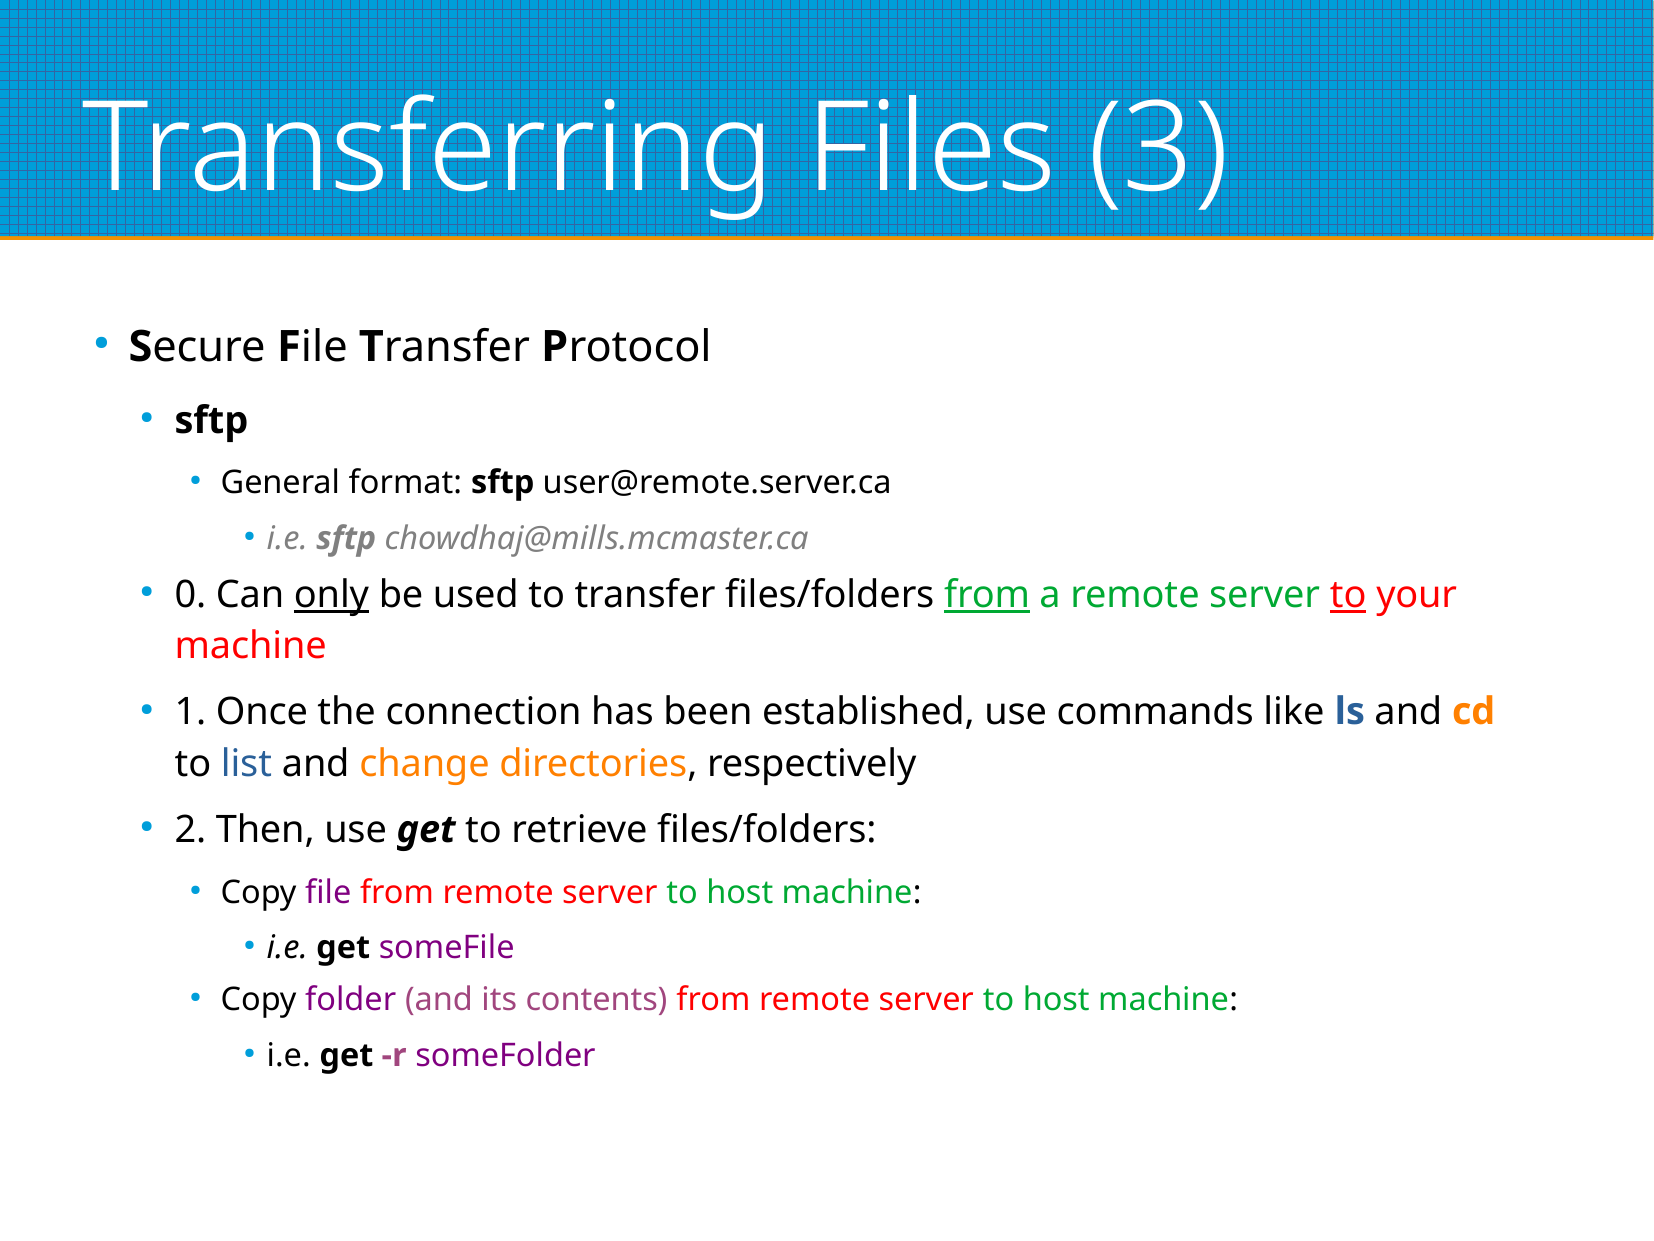

# Transferring Files (3)
Secure File Transfer Protocol
sftp
General format: sftp user@remote.server.ca
i.e. sftp chowdhaj@mills.mcmaster.ca
0. Can only be used to transfer files/folders from a remote server to your machine
1. Once the connection has been established, use commands like ls and cd to list and change directories, respectively
2. Then, use get to retrieve files/folders:
Copy file from remote server to host machine:
i.e. get someFile
Copy folder (and its contents) from remote server to host machine:
i.e. get -r someFolder